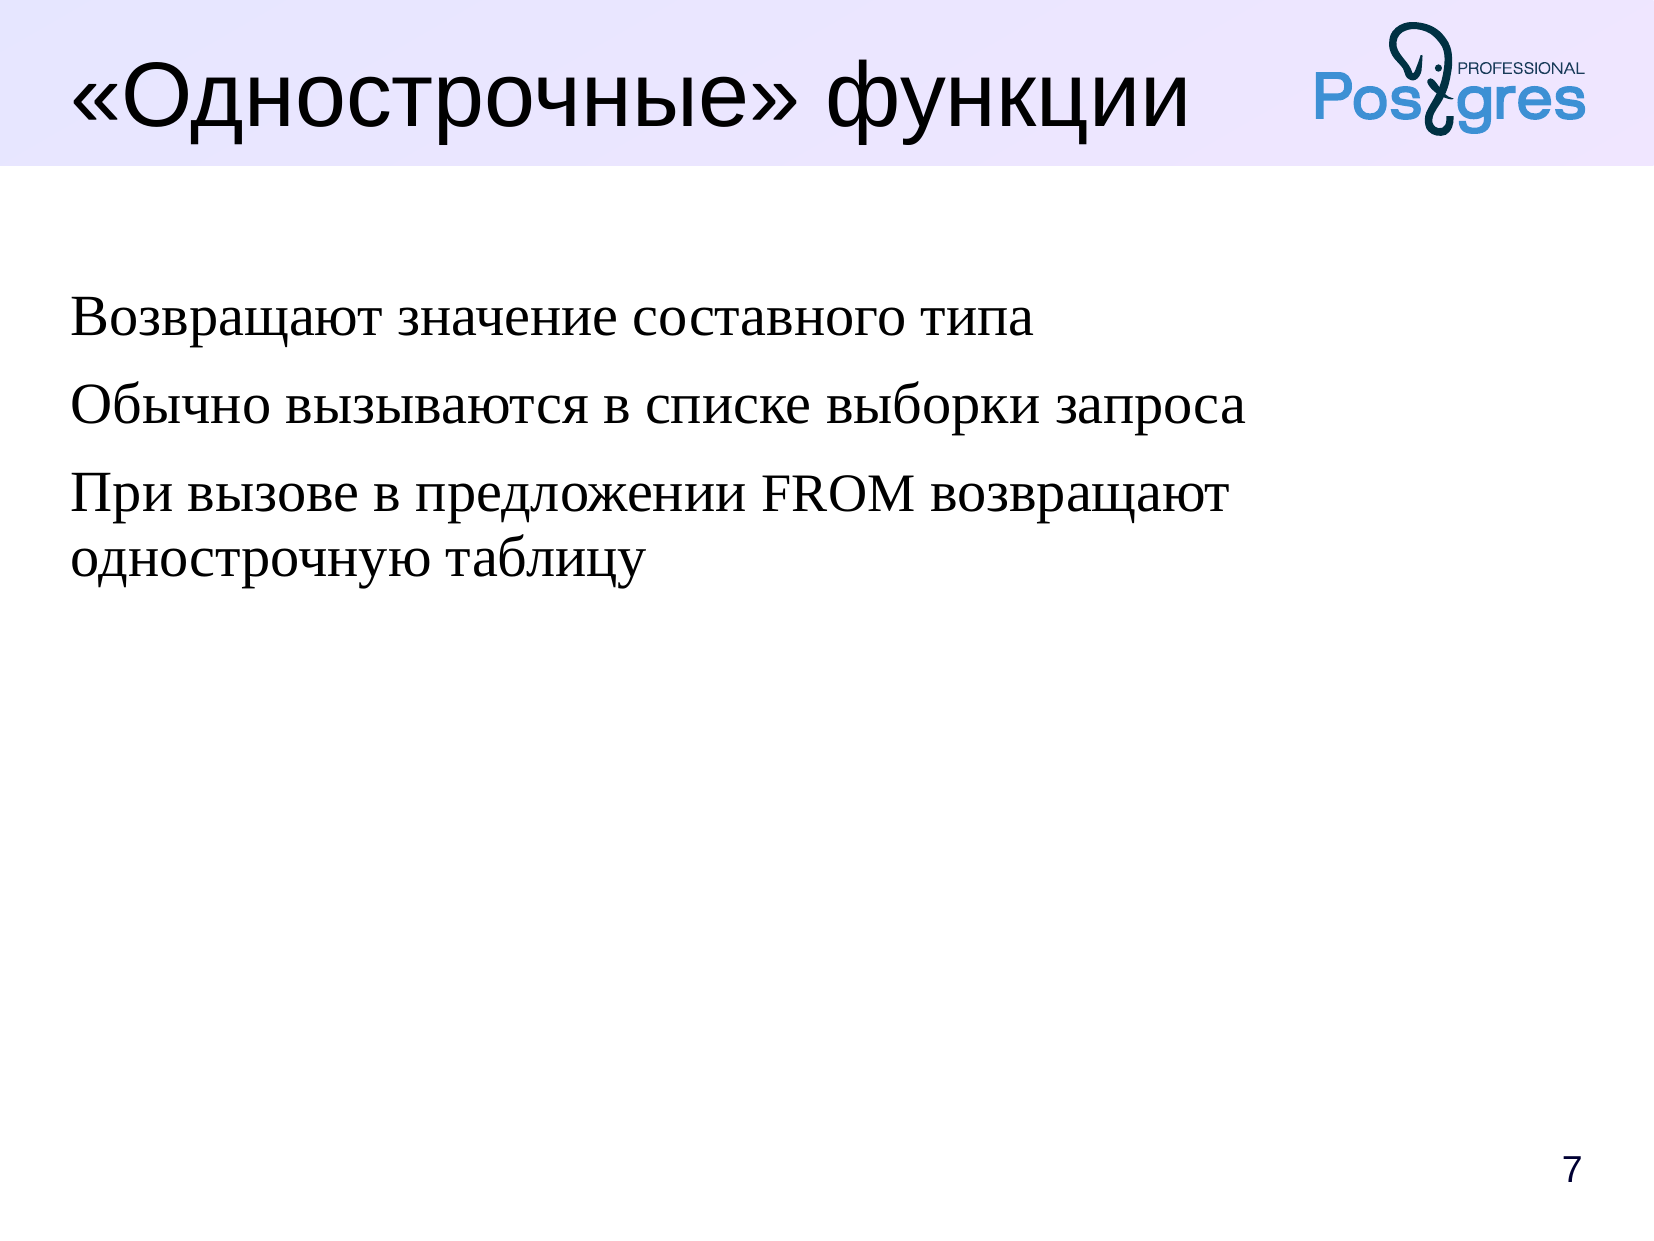

# «Однострочные» функции
Возвращают значение составного типа
Обычно вызываются в списке выборки запроса
При вызове в предложении FROM возвращают однострочную таблицу